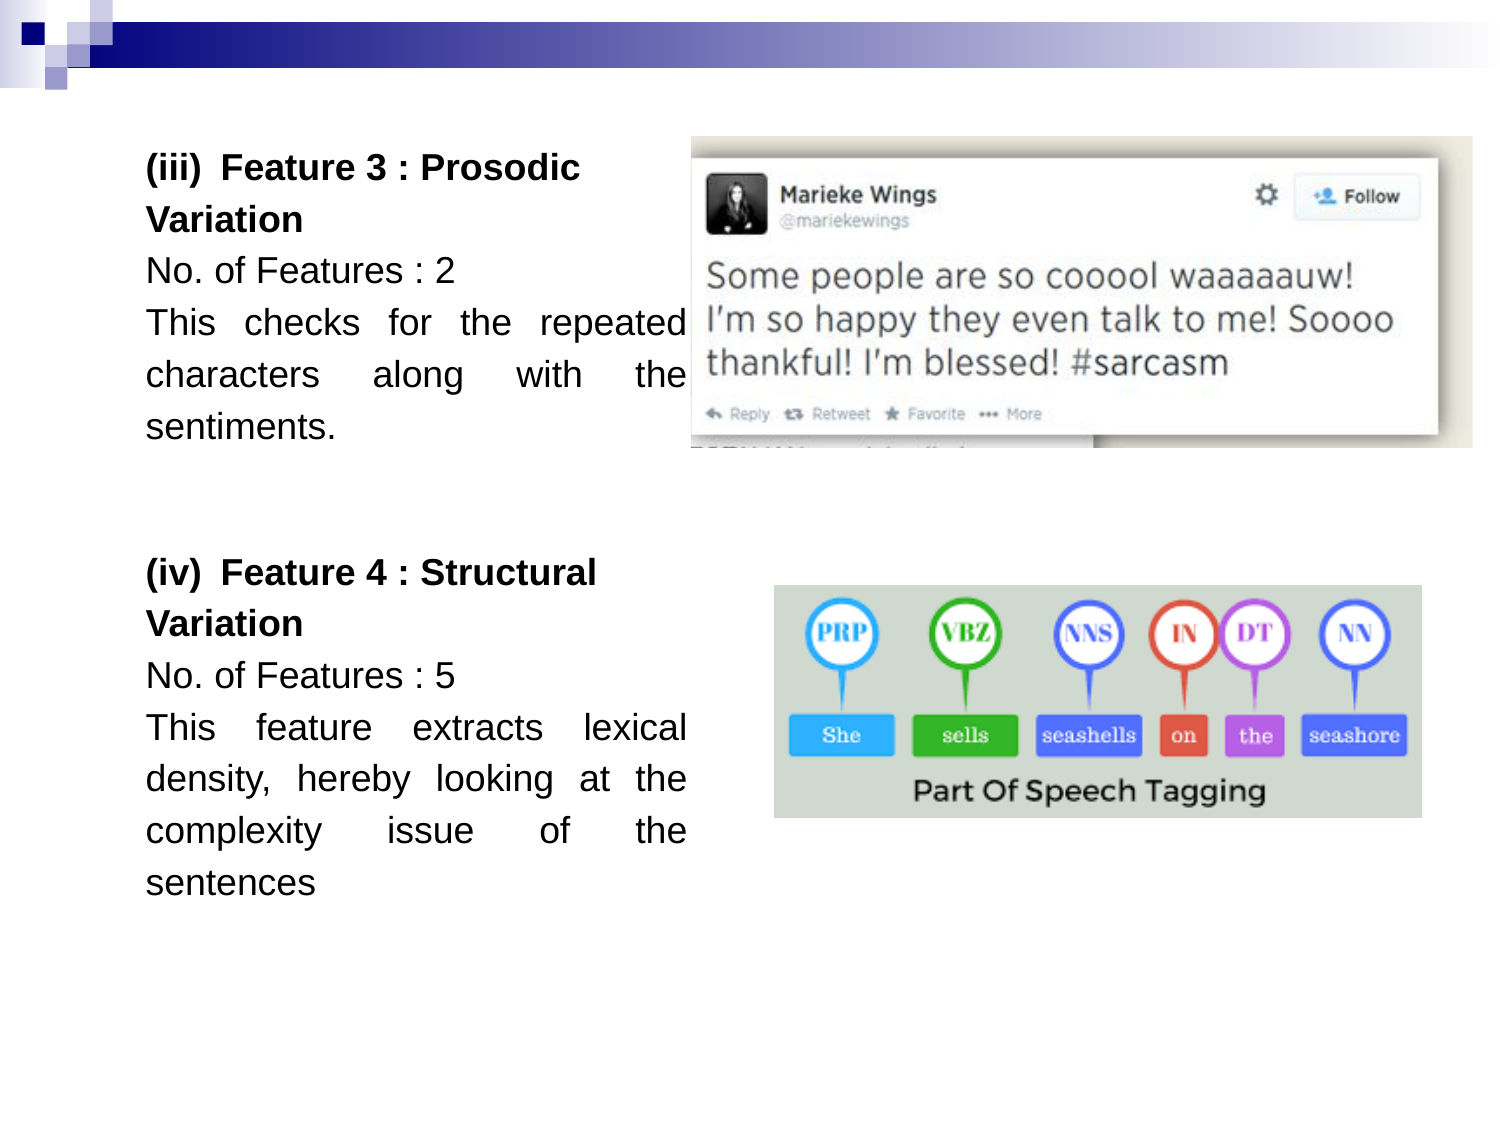

(iii)	Feature 3 : Prosodic Variation
No. of Features : 2
This checks for the repeated characters along with the sentiments.
(iv)	Feature 4 : Structural Variation
No. of Features : 5
This feature extracts lexical density, hereby looking at the complexity issue of the sentences